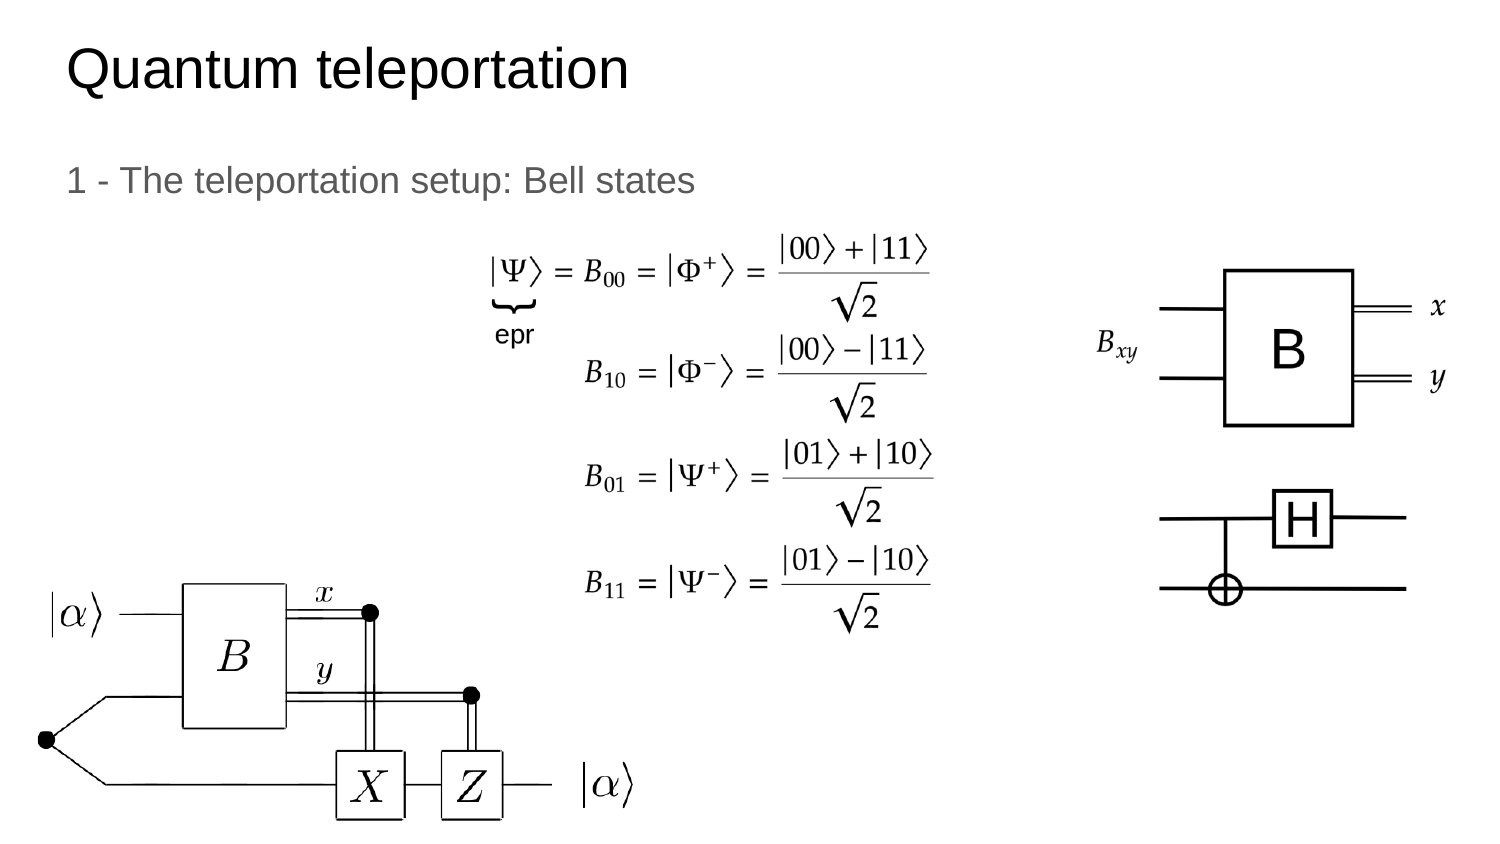

# Quantum teleportation
1 - The teleportation setup: Bell states